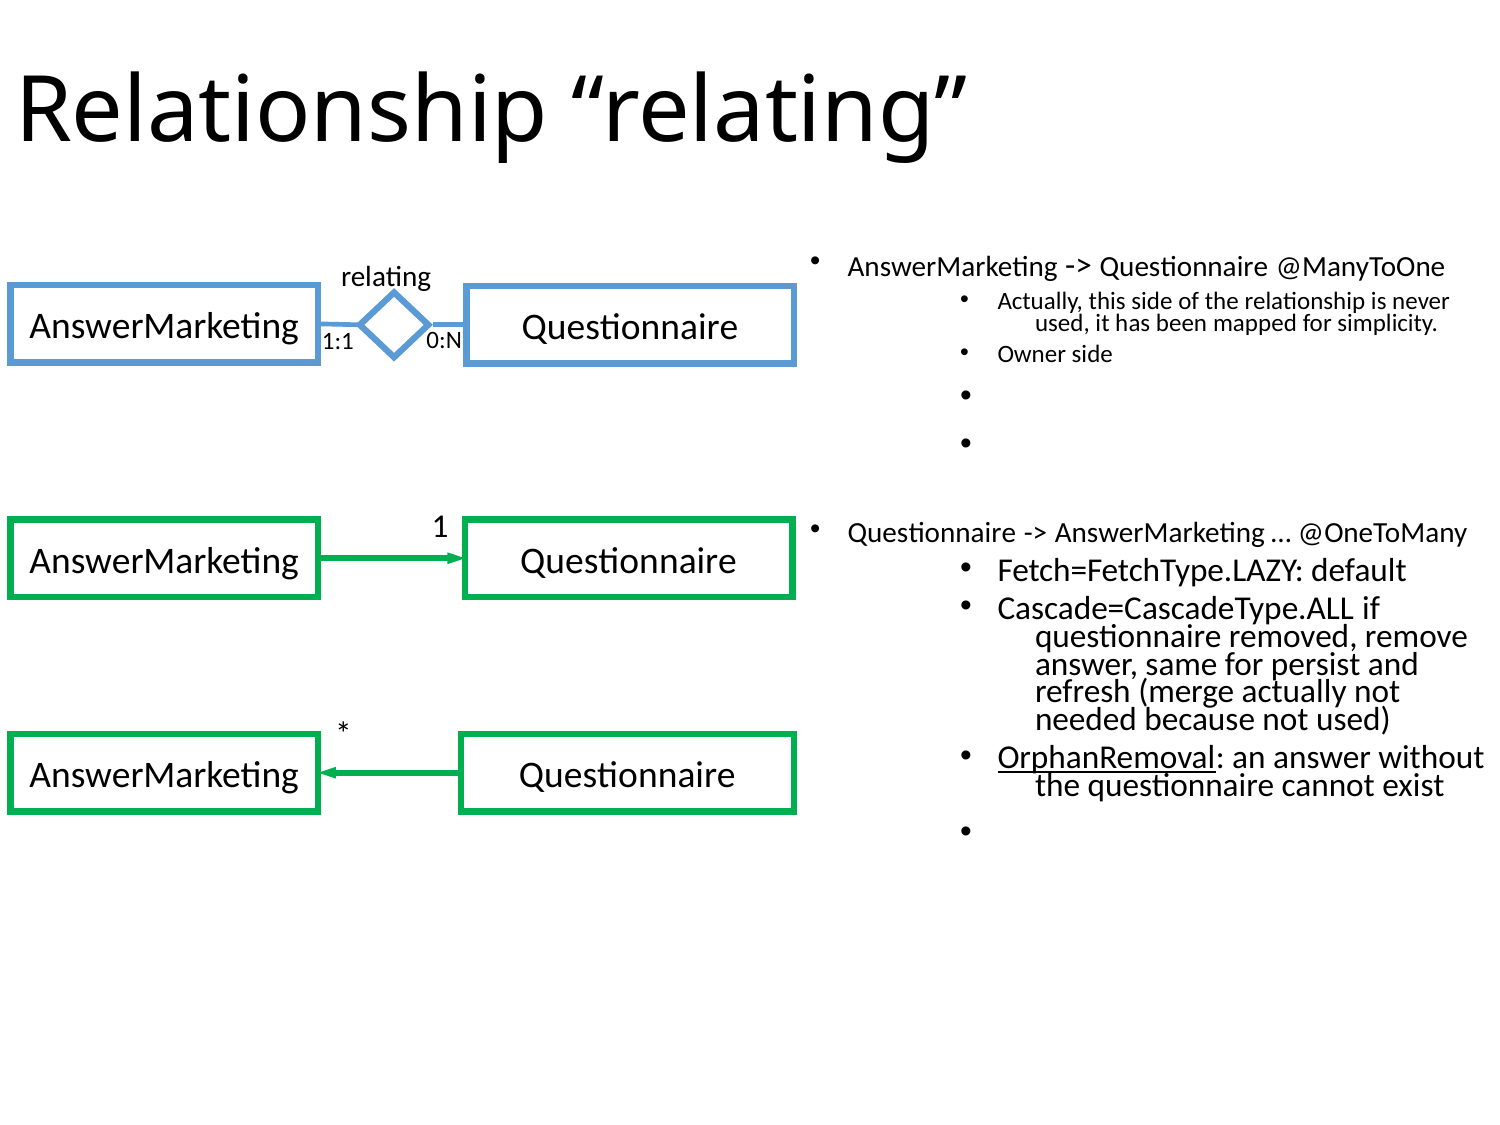

# Relationship “relating”
AnswerMarketing -> Questionnaire @ManyToOne
Actually, this side of the relationship is never used, it has been mapped for simplicity.
Owner side
Questionnaire -> AnswerMarketing … @OneToMany
Fetch=FetchType.LAZY: default
Cascade=CascadeType.ALL if questionnaire removed, remove answer, same for persist and refresh (merge actually not needed because not used)
OrphanRemoval: an answer without the questionnaire cannot exist
relating
AnswerMarketing
Questionnaire
0:N
1:1
1
AnswerMarketing
Questionnaire
*
AnswerMarketing
Questionnaire